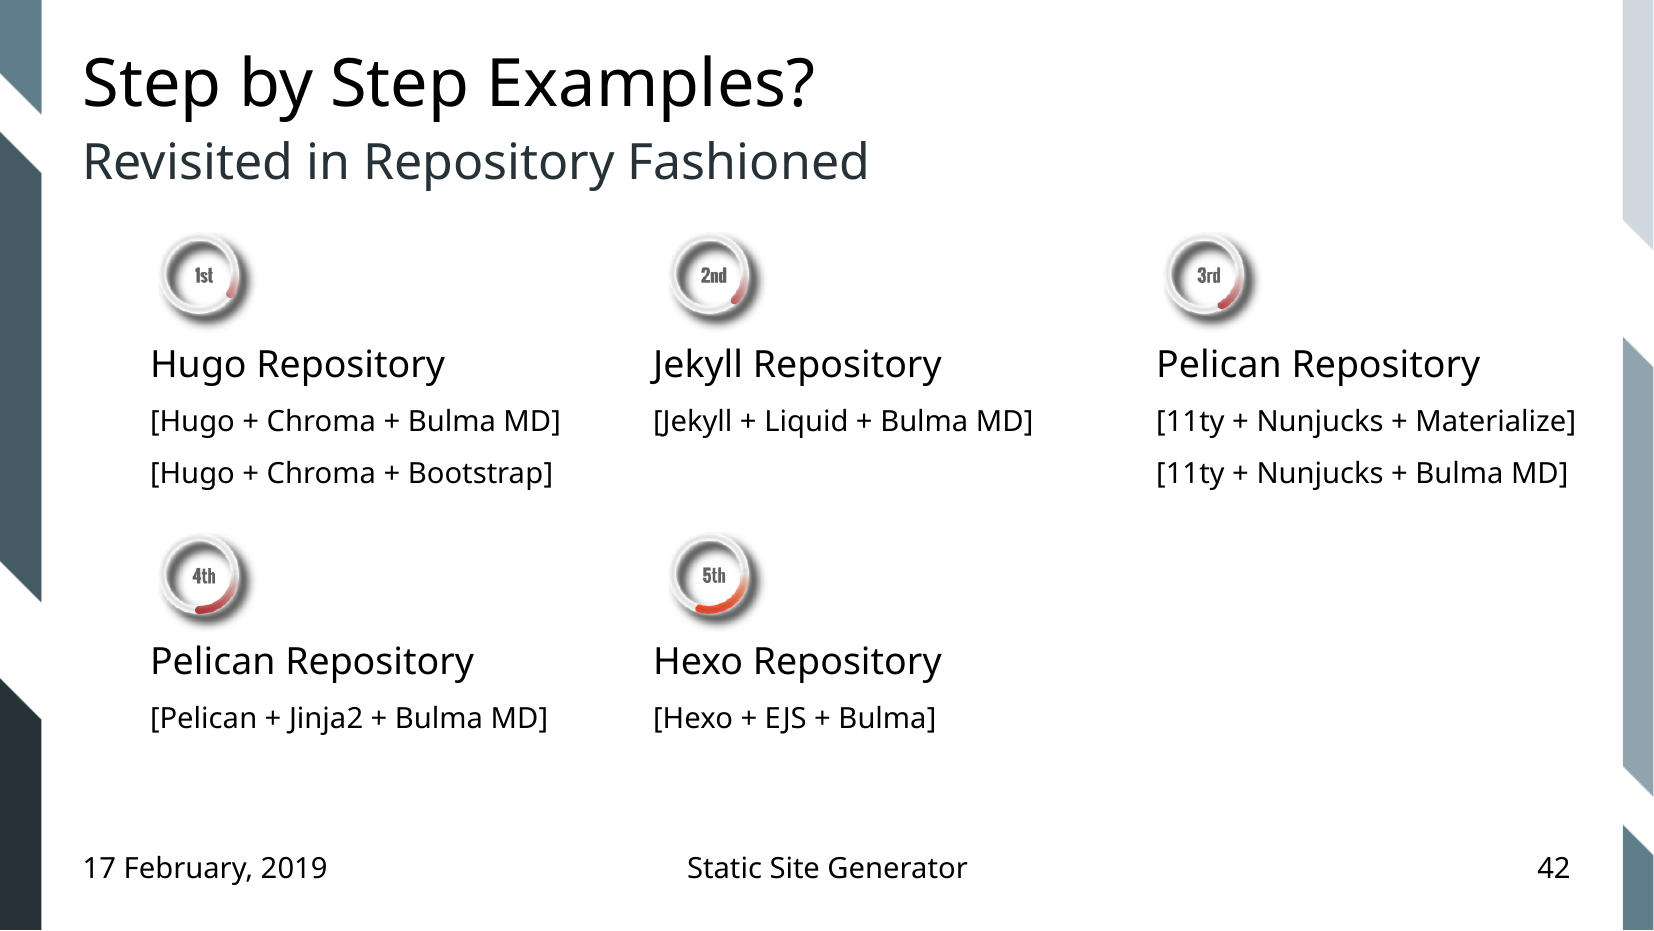

# Step by Step Examples? Revisited in Repository Fashioned
Hugo Repository
[Hugo + Chroma + Bulma MD]
[Hugo + Chroma + Bootstrap]
Jekyll Repository
[Jekyll + Liquid + Bulma MD]
Pelican Repository
[11ty + Nunjucks + Materialize]
[11ty + Nunjucks + Bulma MD]
Pelican Repository
[Pelican + Jinja2 + Bulma MD]
Hexo Repository
[Hexo + EJS + Bulma]
17 February, 2019
Static Site Generator
42